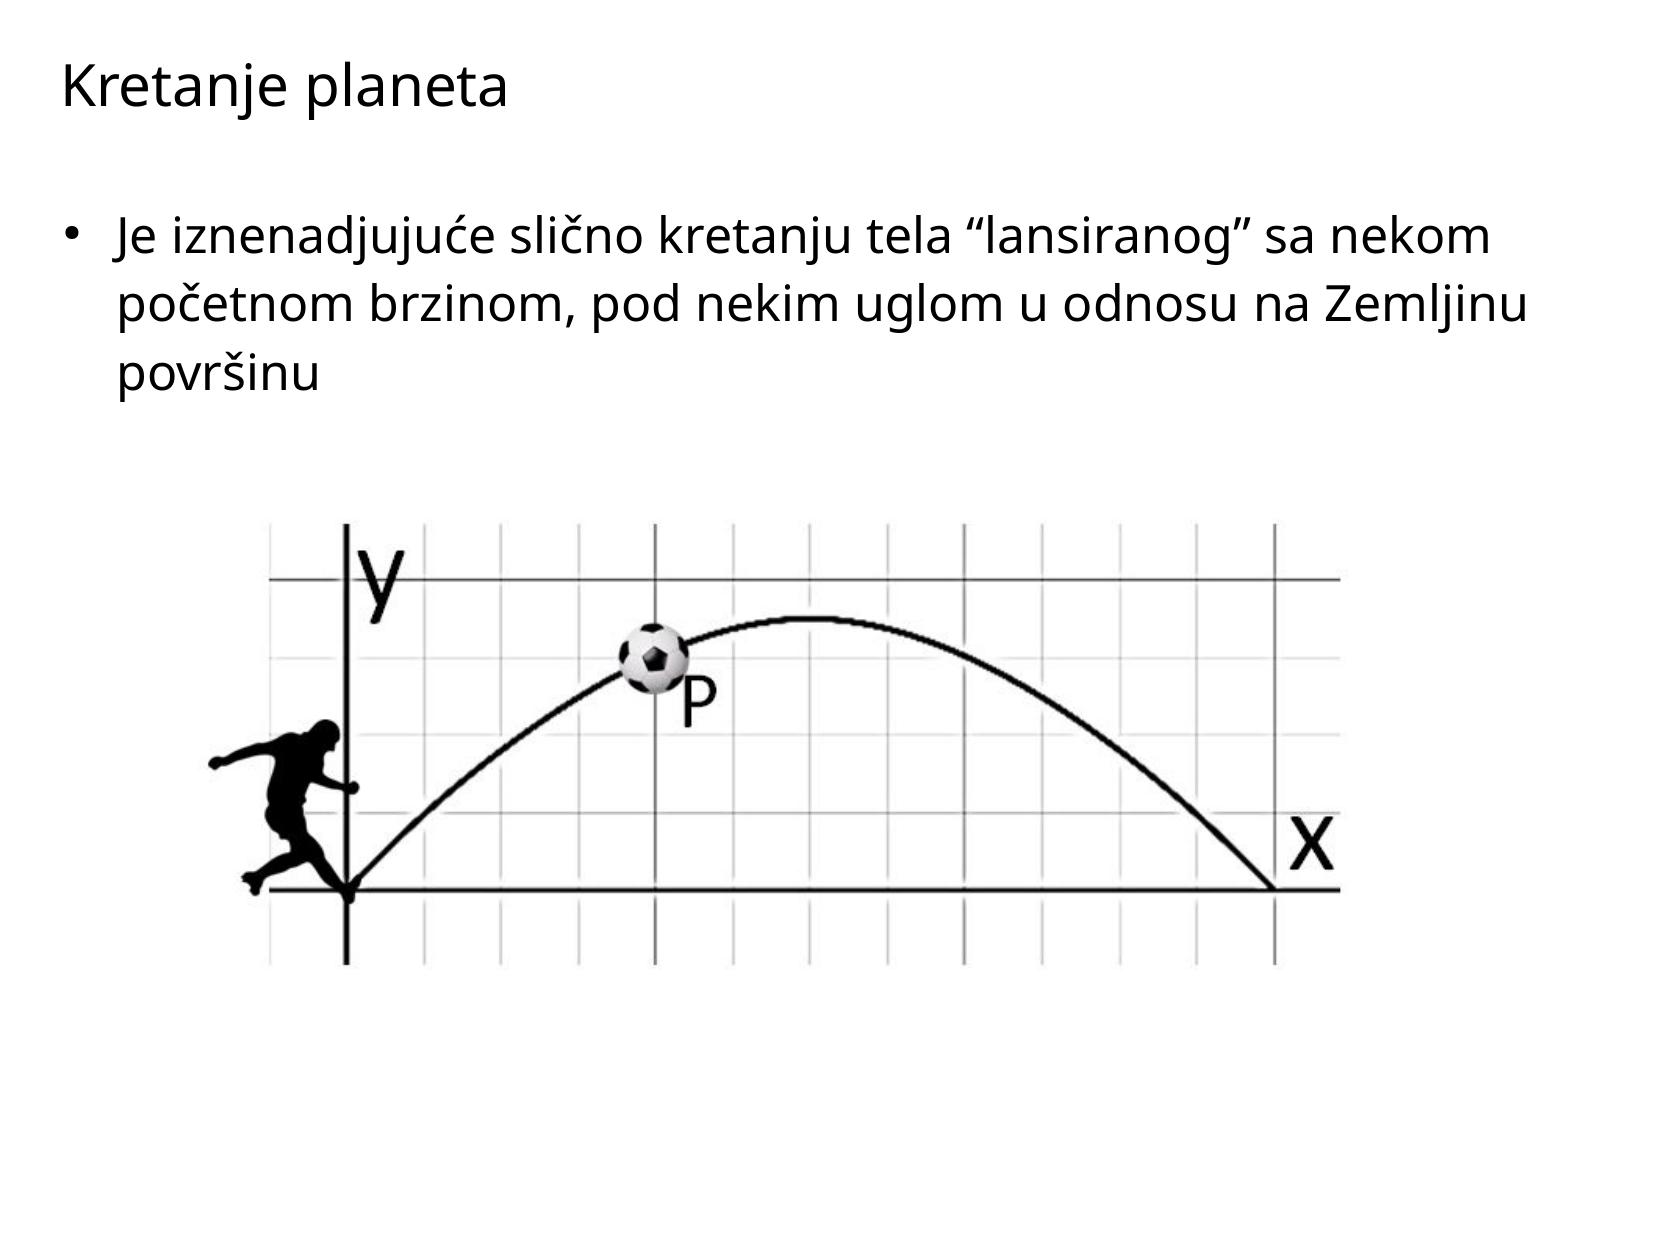

# Kretanje planeta
Je iznenadjujuće slično kretanju tela “lansiranog” sa nekom početnom brzinom, pod nekim uglom u odnosu na Zemljinu površinu